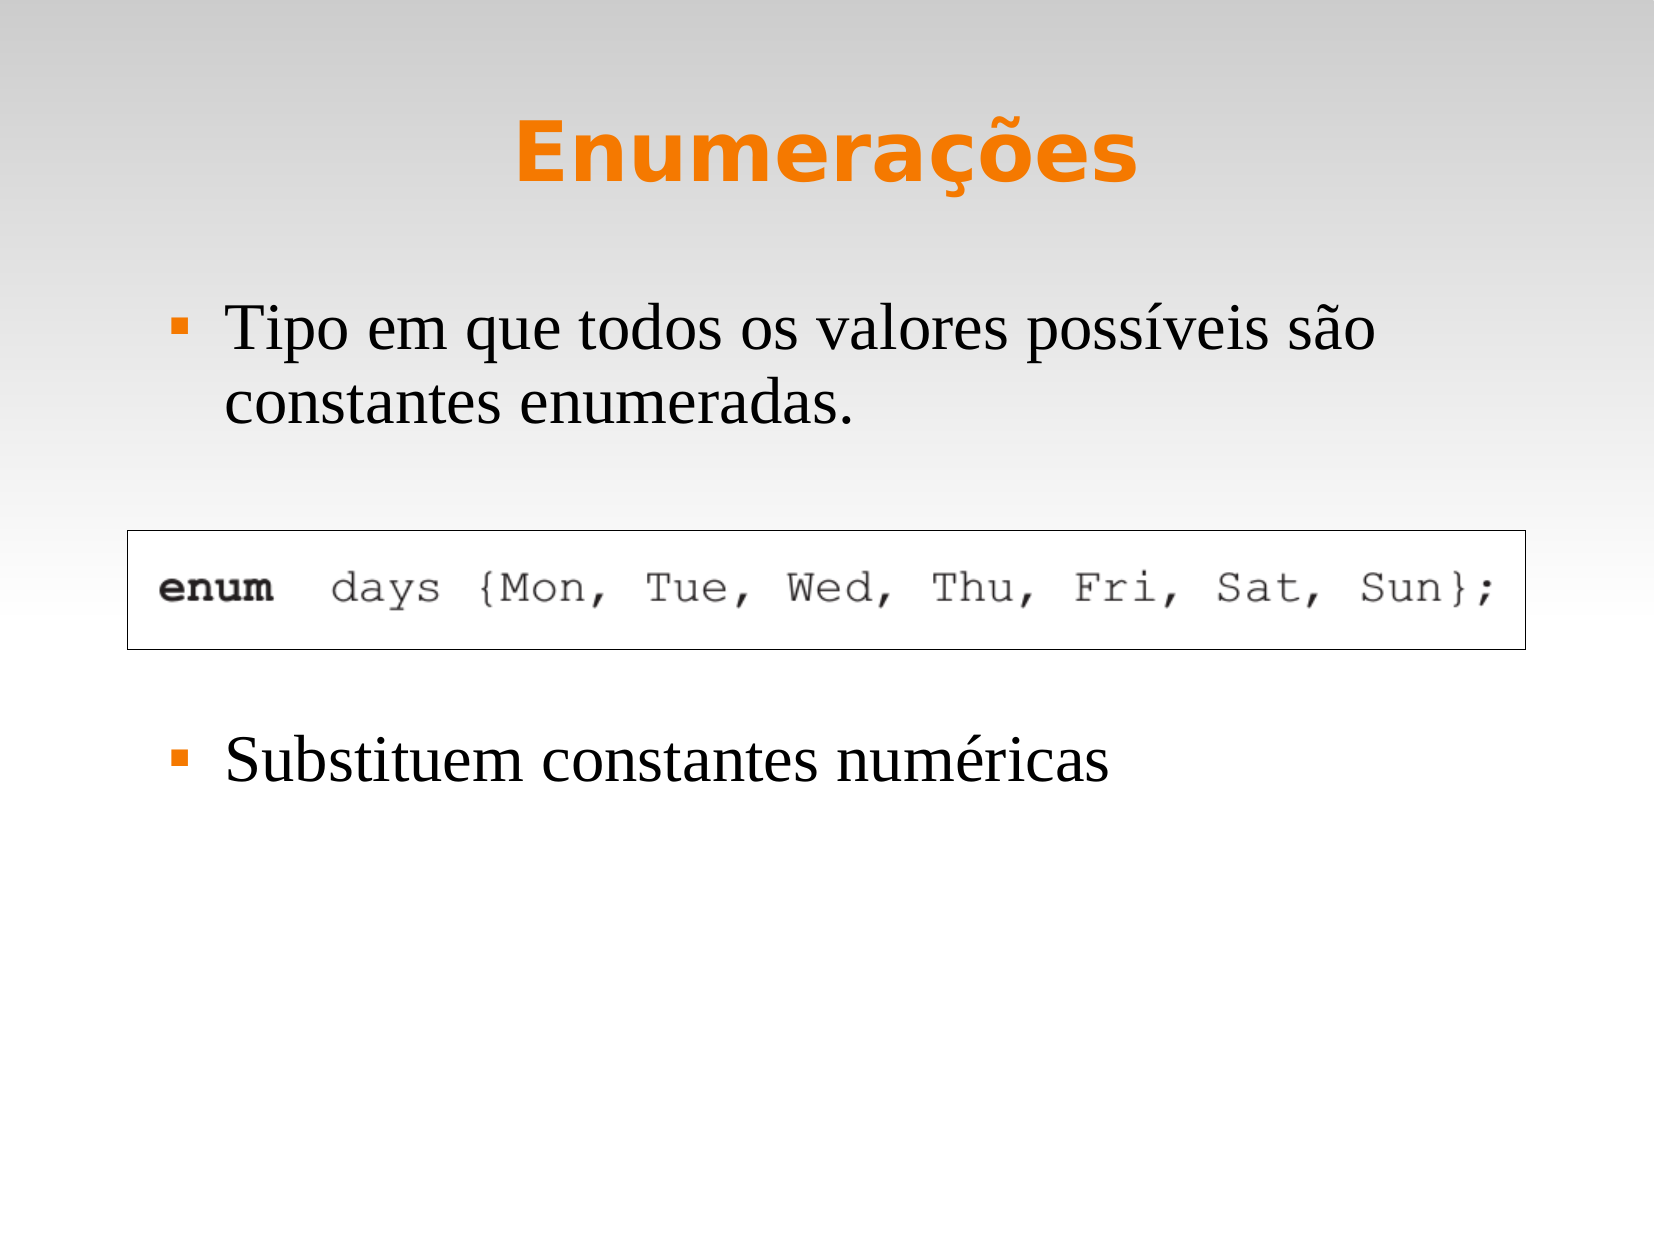

# Enumerações
Tipo em que todos os valores possíveis são constantes enumeradas.
Substituem constantes numéricas